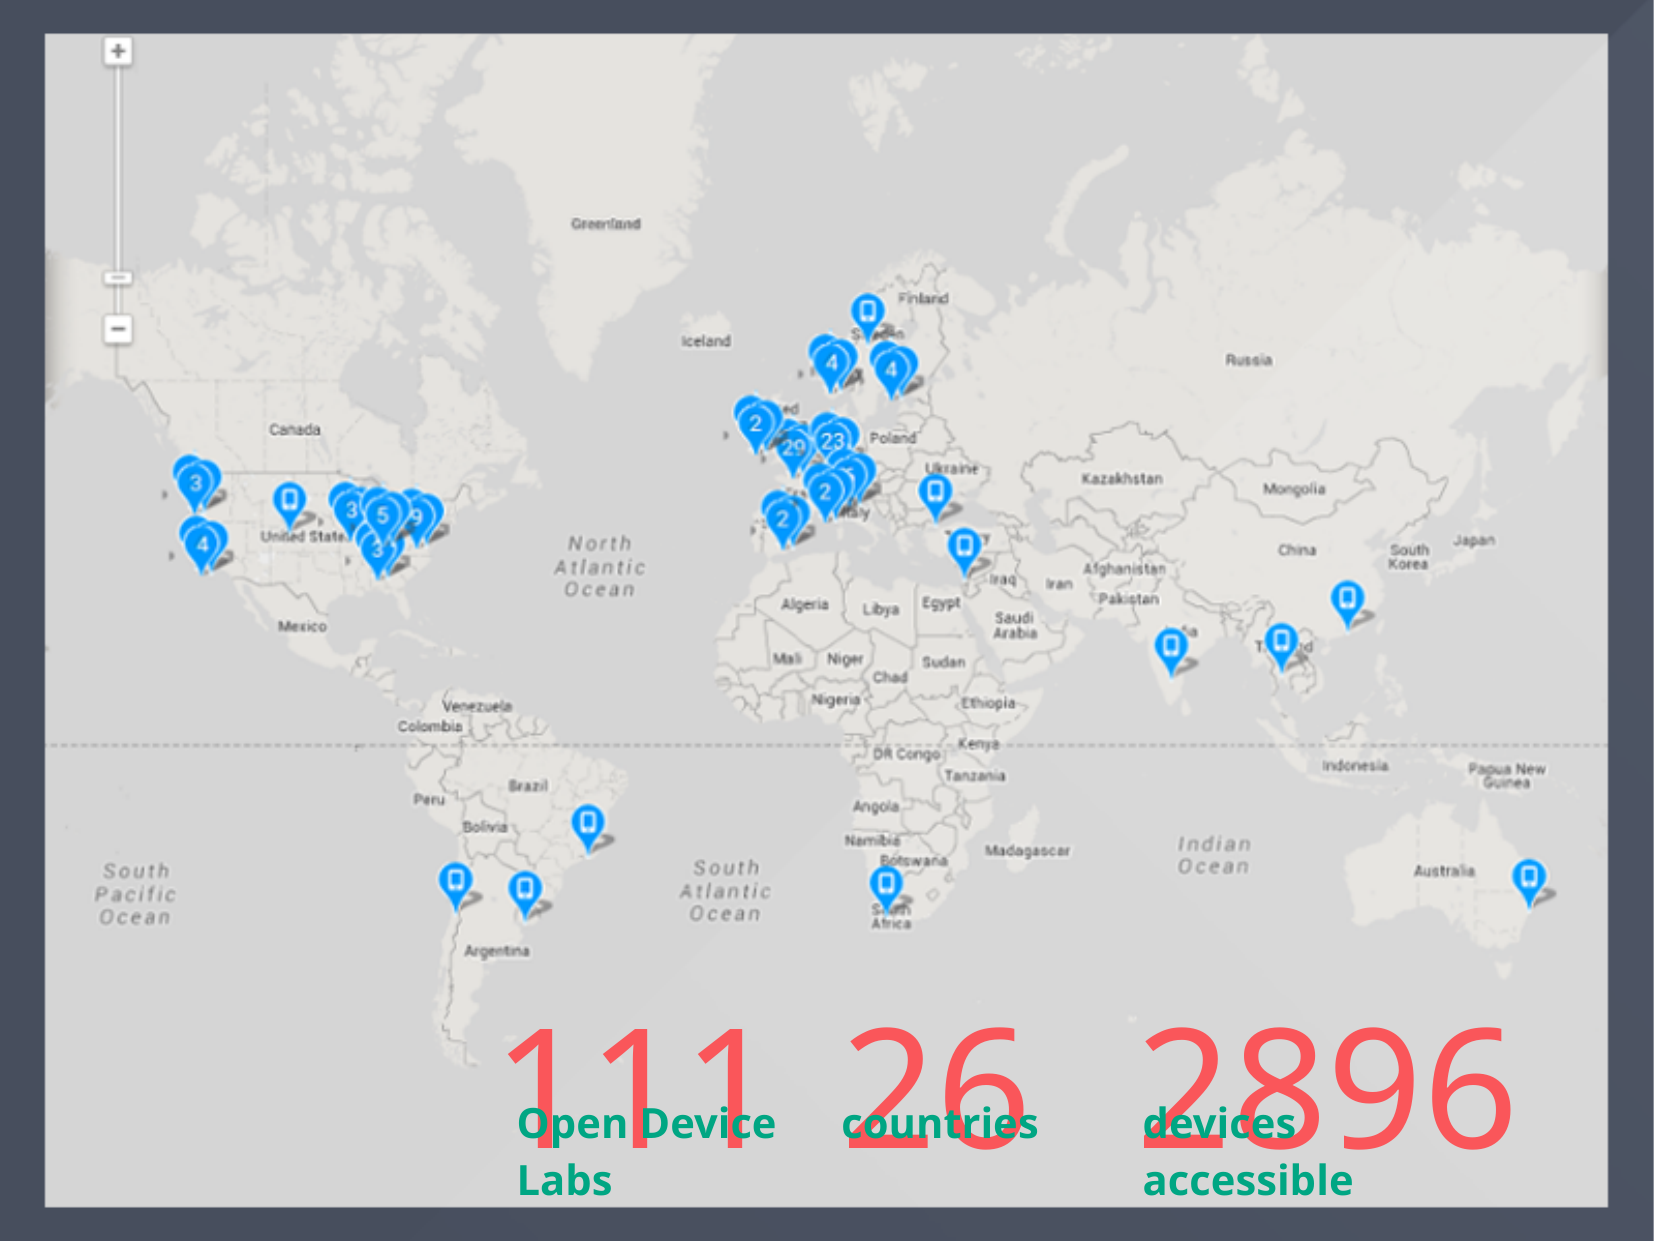

111
26
2896
Open Device Labs
countries
devices accessible